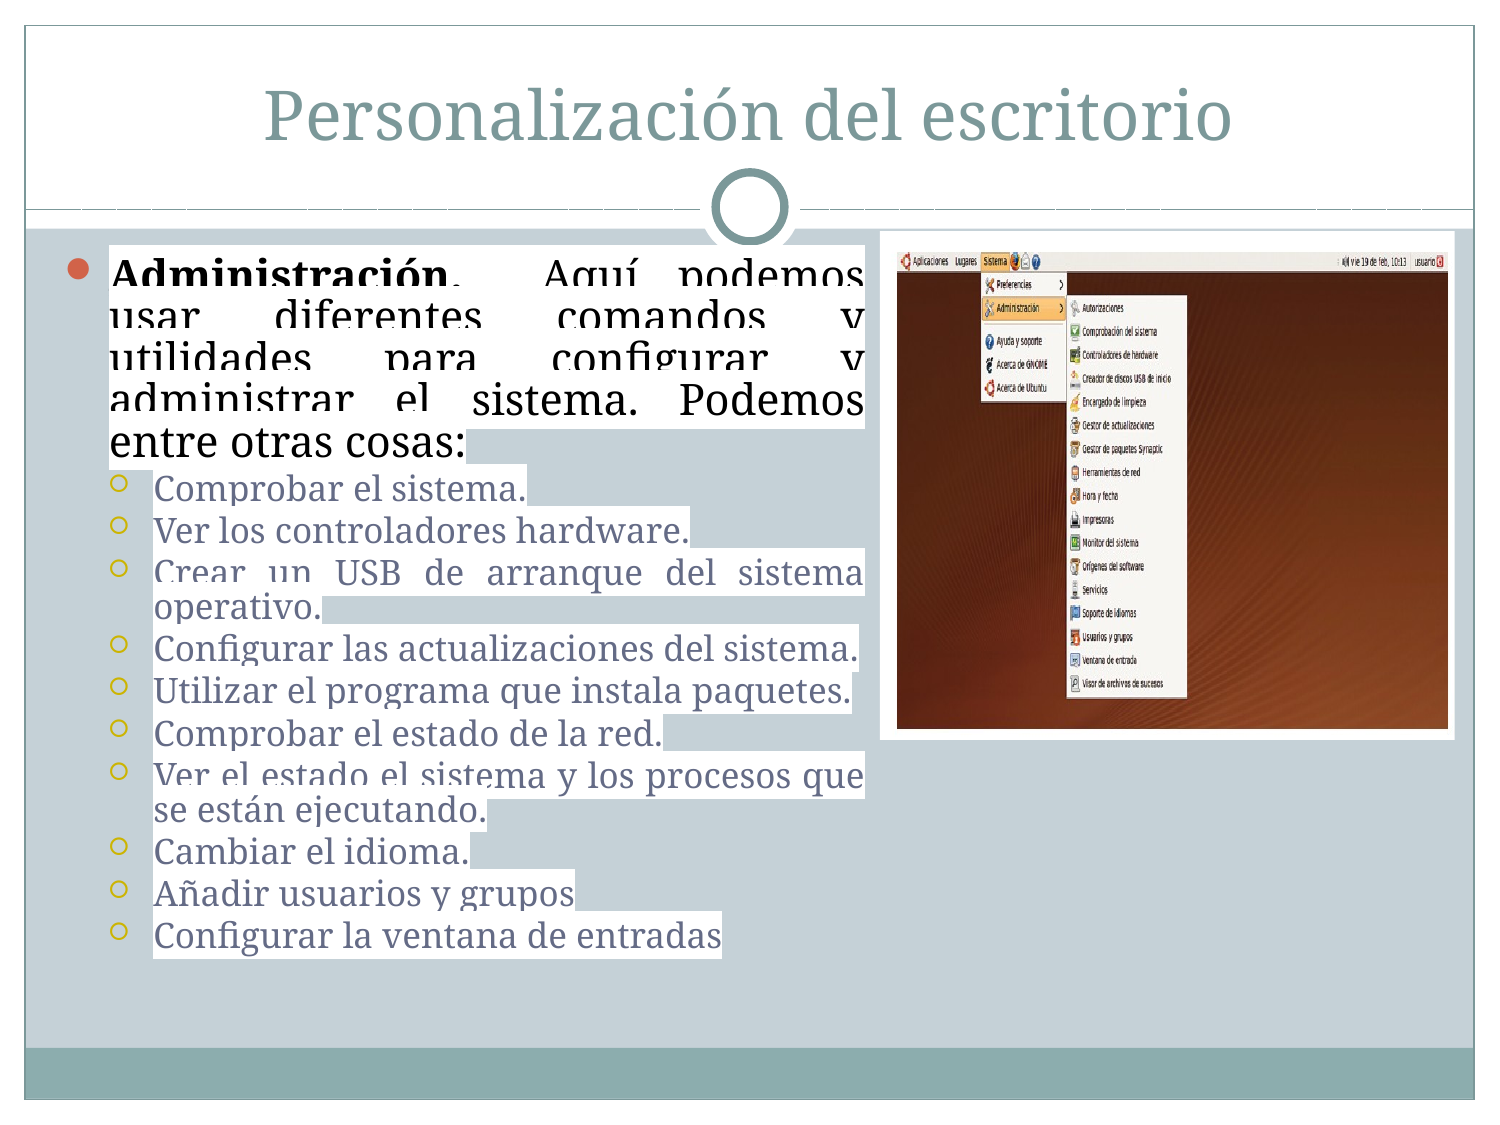

# Personalización del escritorio
Administración. Aquí podemos usar diferentes comandos y utilidades para configurar y administrar el sistema. Podemos entre otras cosas:
Comprobar el sistema.
Ver los controladores hardware.
Crear un USB de arranque del sistema operativo.
Configurar las actualizaciones del sistema.
Utilizar el programa que instala paquetes.
Comprobar el estado de la red.
Ver el estado el sistema y los procesos que se están ejecutando.
Cambiar el idioma.
Añadir usuarios y grupos
Configurar la ventana de entradas